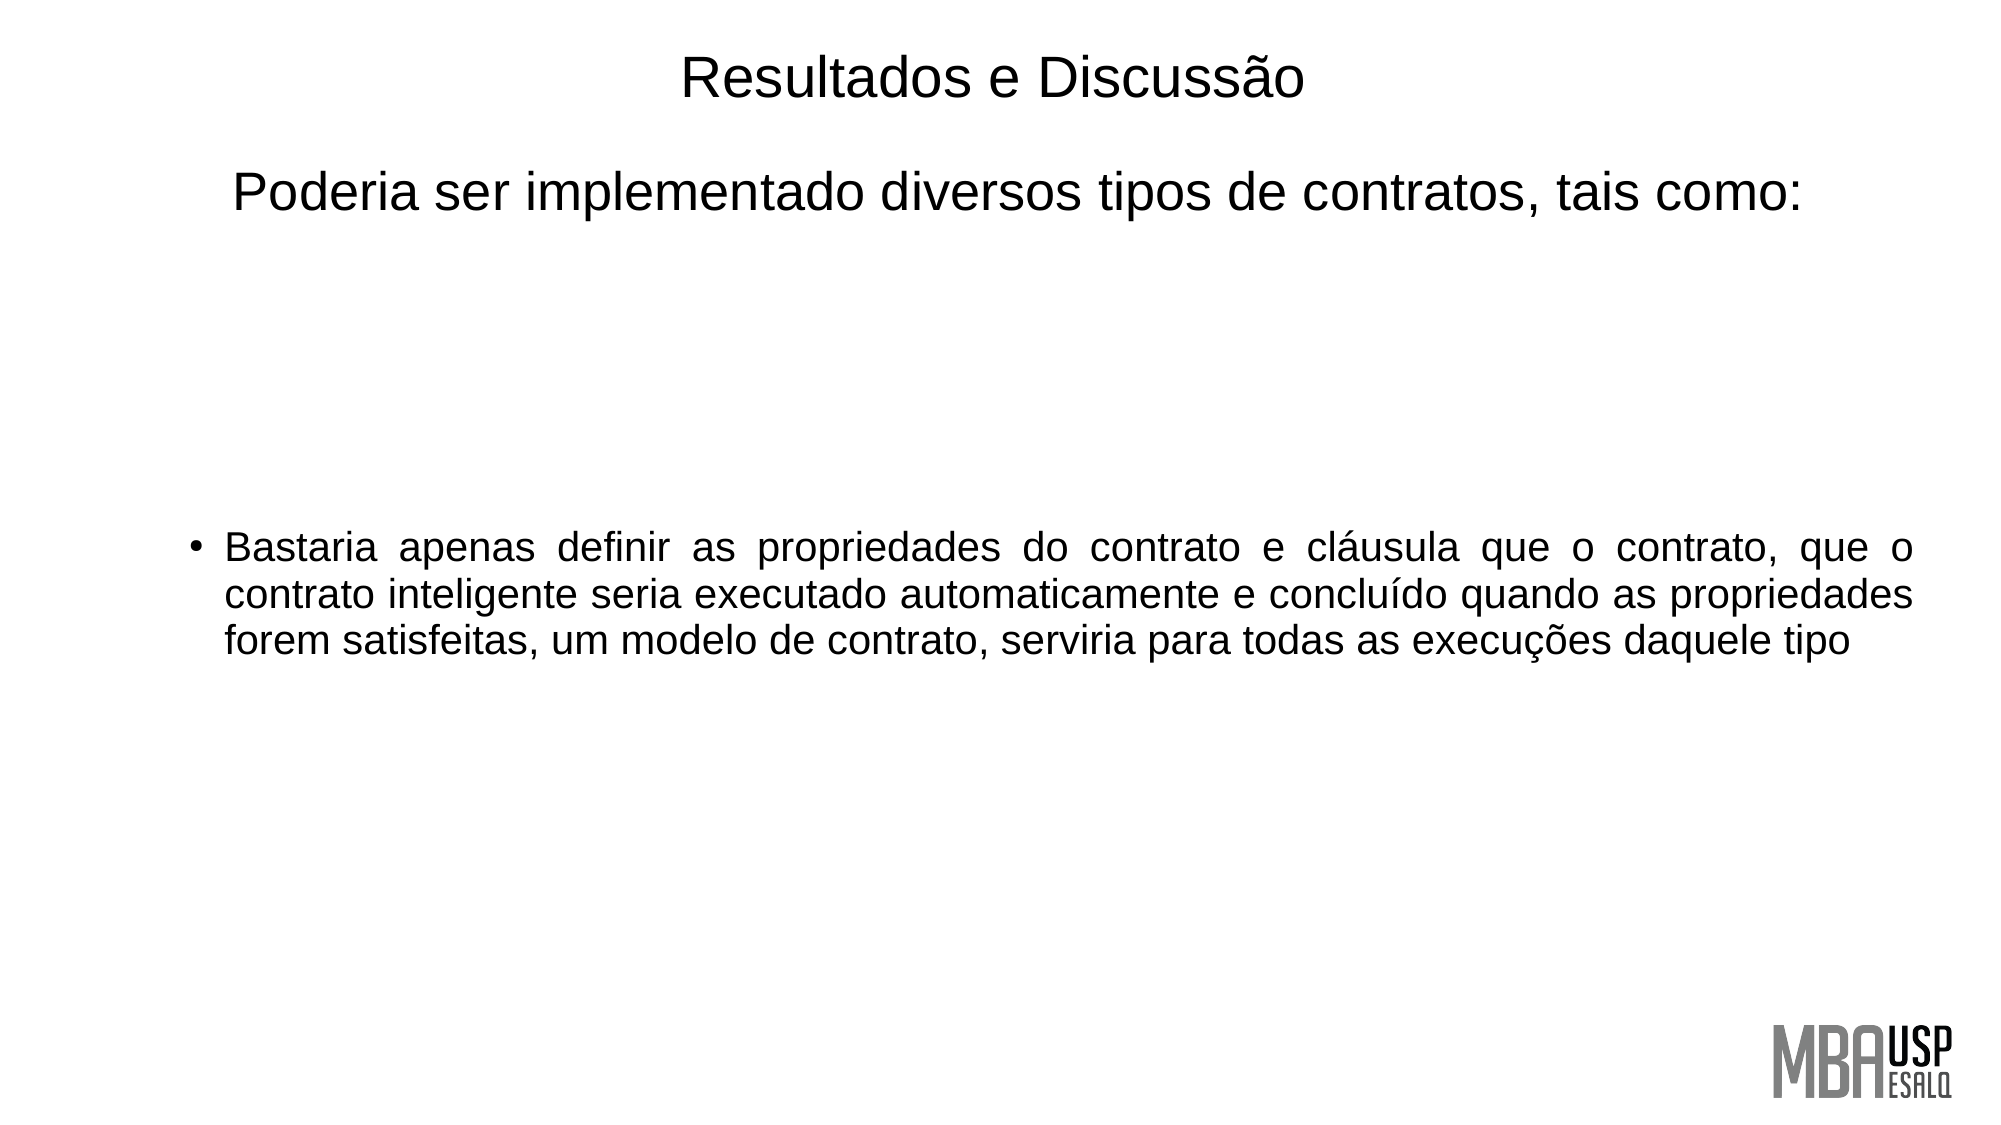

Resultados e Discussão
	Poderia ser implementado diversos tipos de contratos, tais como:
Bastaria apenas definir as propriedades do contrato e cláusula que o contrato, que o contrato inteligente seria executado automaticamente e concluído quando as propriedades forem satisfeitas, um modelo de contrato, serviria para todas as execuções daquele tipo